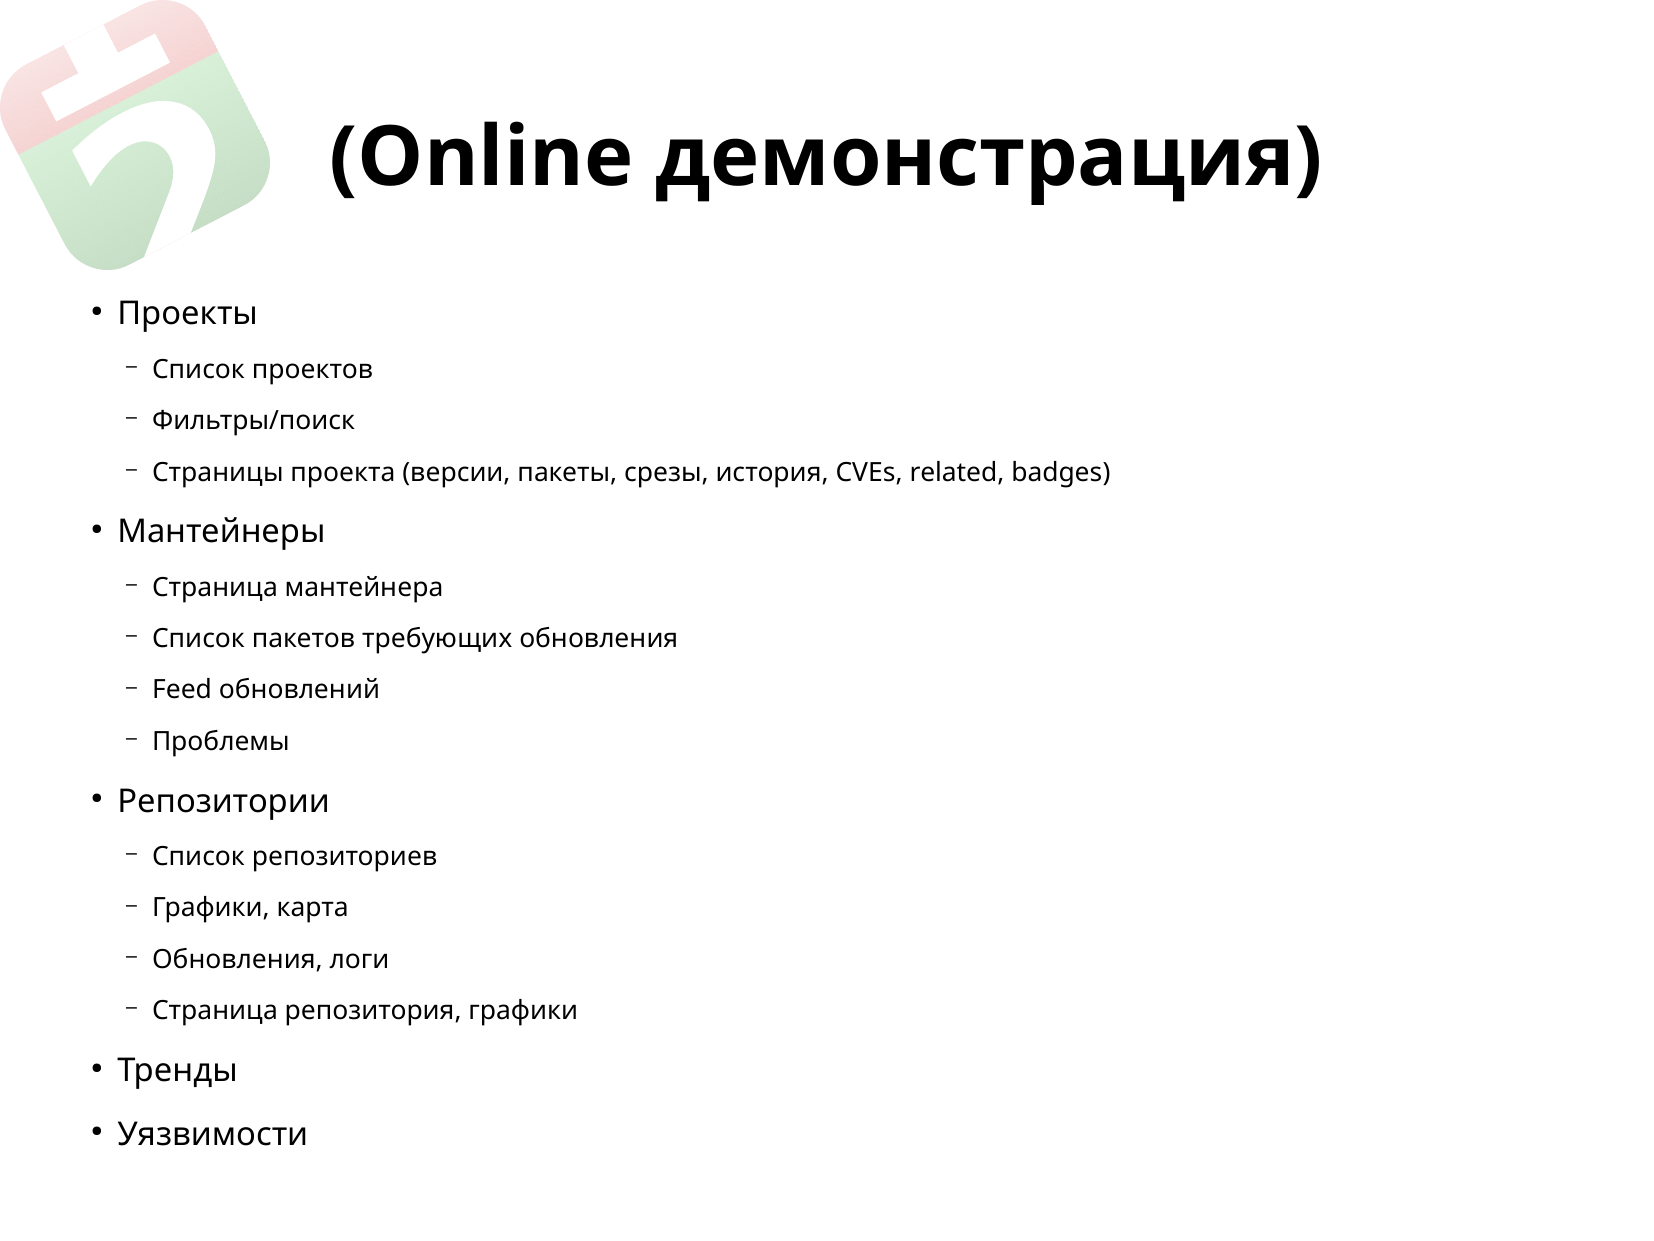

# (Online демонстрация)
Проекты
Список проектов
Фильтры/поиск
Страницы проекта (версии, пакеты, срезы, история, CVEs, related, badges)
Мантейнеры
Страница мантейнера
Список пакетов требующих обновления
Feed обновлений
Проблемы
Репозитории
Список репозиториев
Графики, карта
Обновления, логи
Страница репозитория, графики
Тренды
Уязвимости